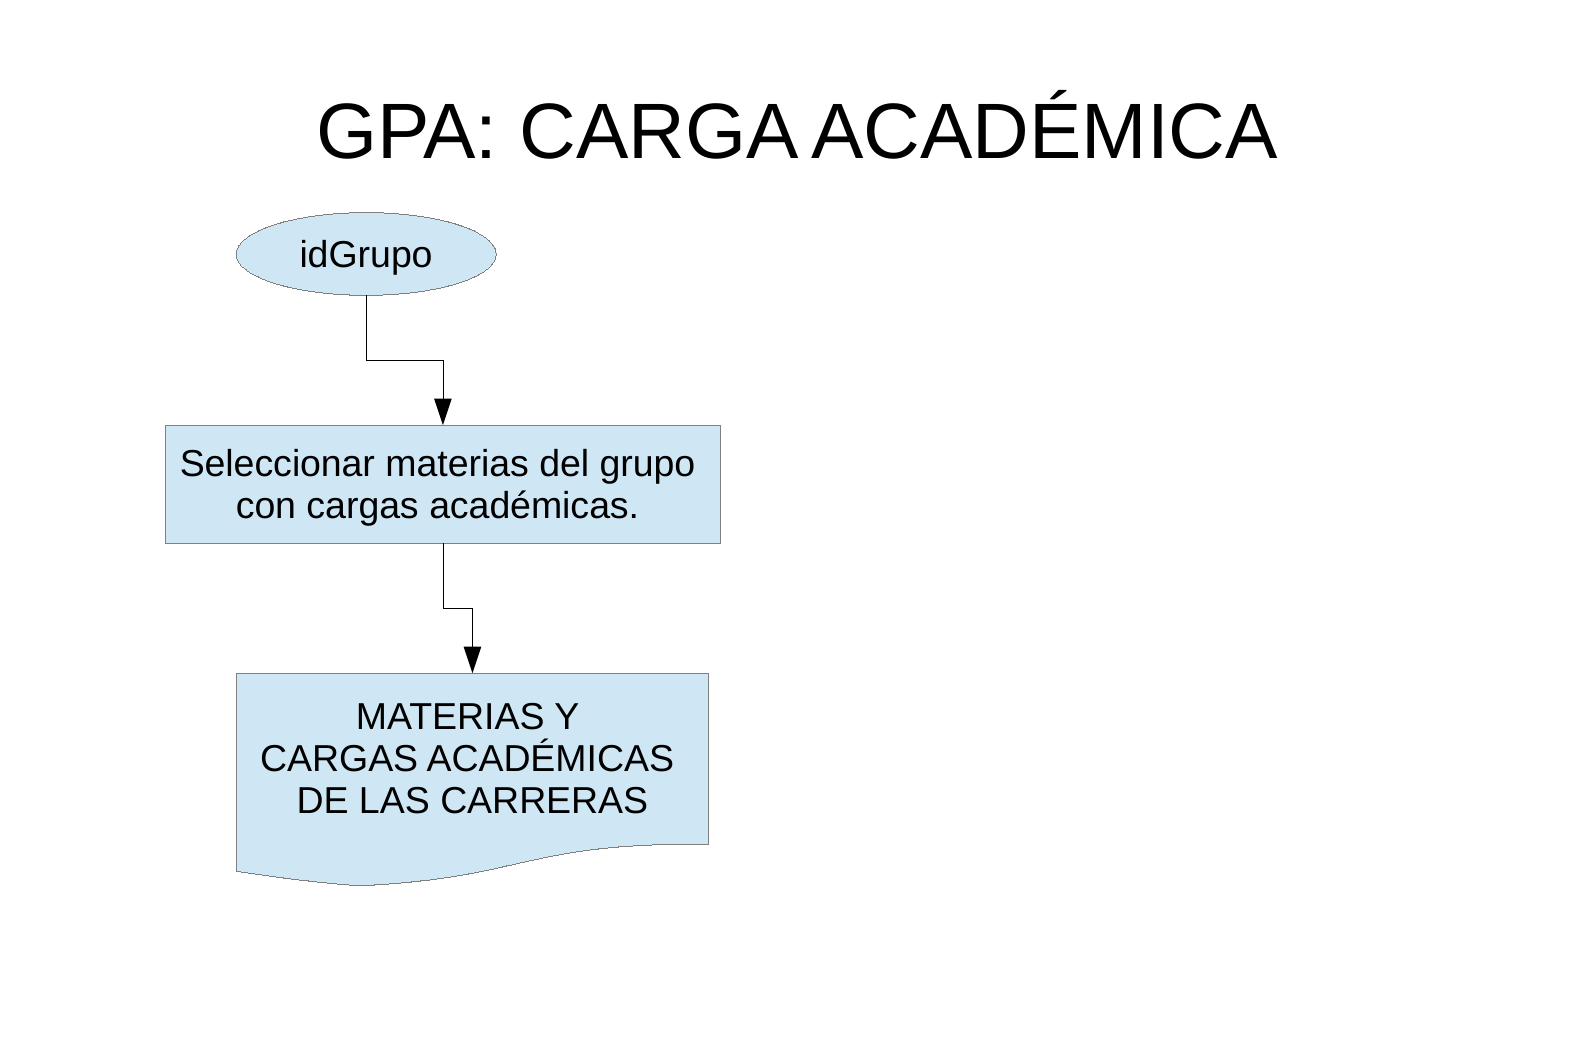

# GPA: CARGA ACADÉMICA
idGrupo
Seleccionar materias del grupo
con cargas académicas.
MATERIAS Y
CARGAS ACADÉMICAS
DE LAS CARRERAS